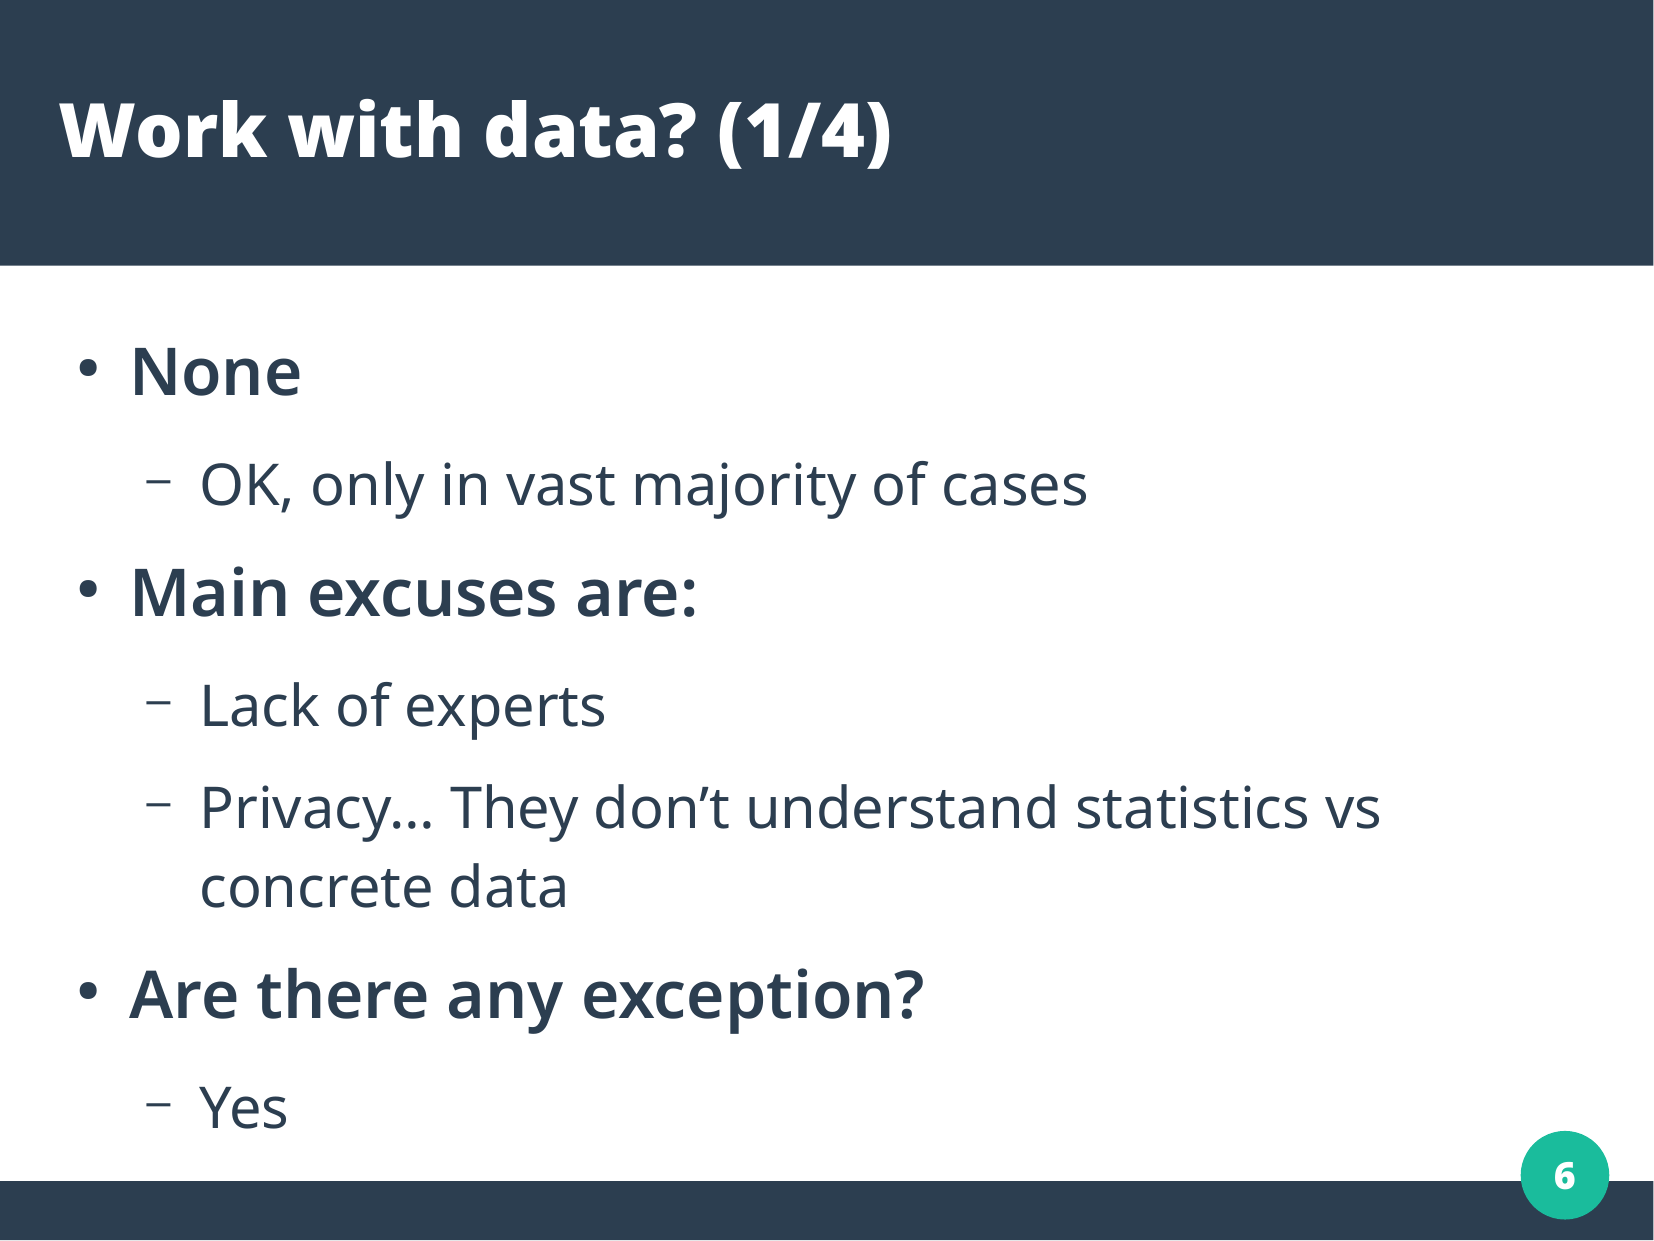

# Work with data? (1/4)
None
OK, only in vast majority of cases
Main excuses are:
Lack of experts
Privacy… They don’t understand statistics vs concrete data
Are there any exception?
Yes
6